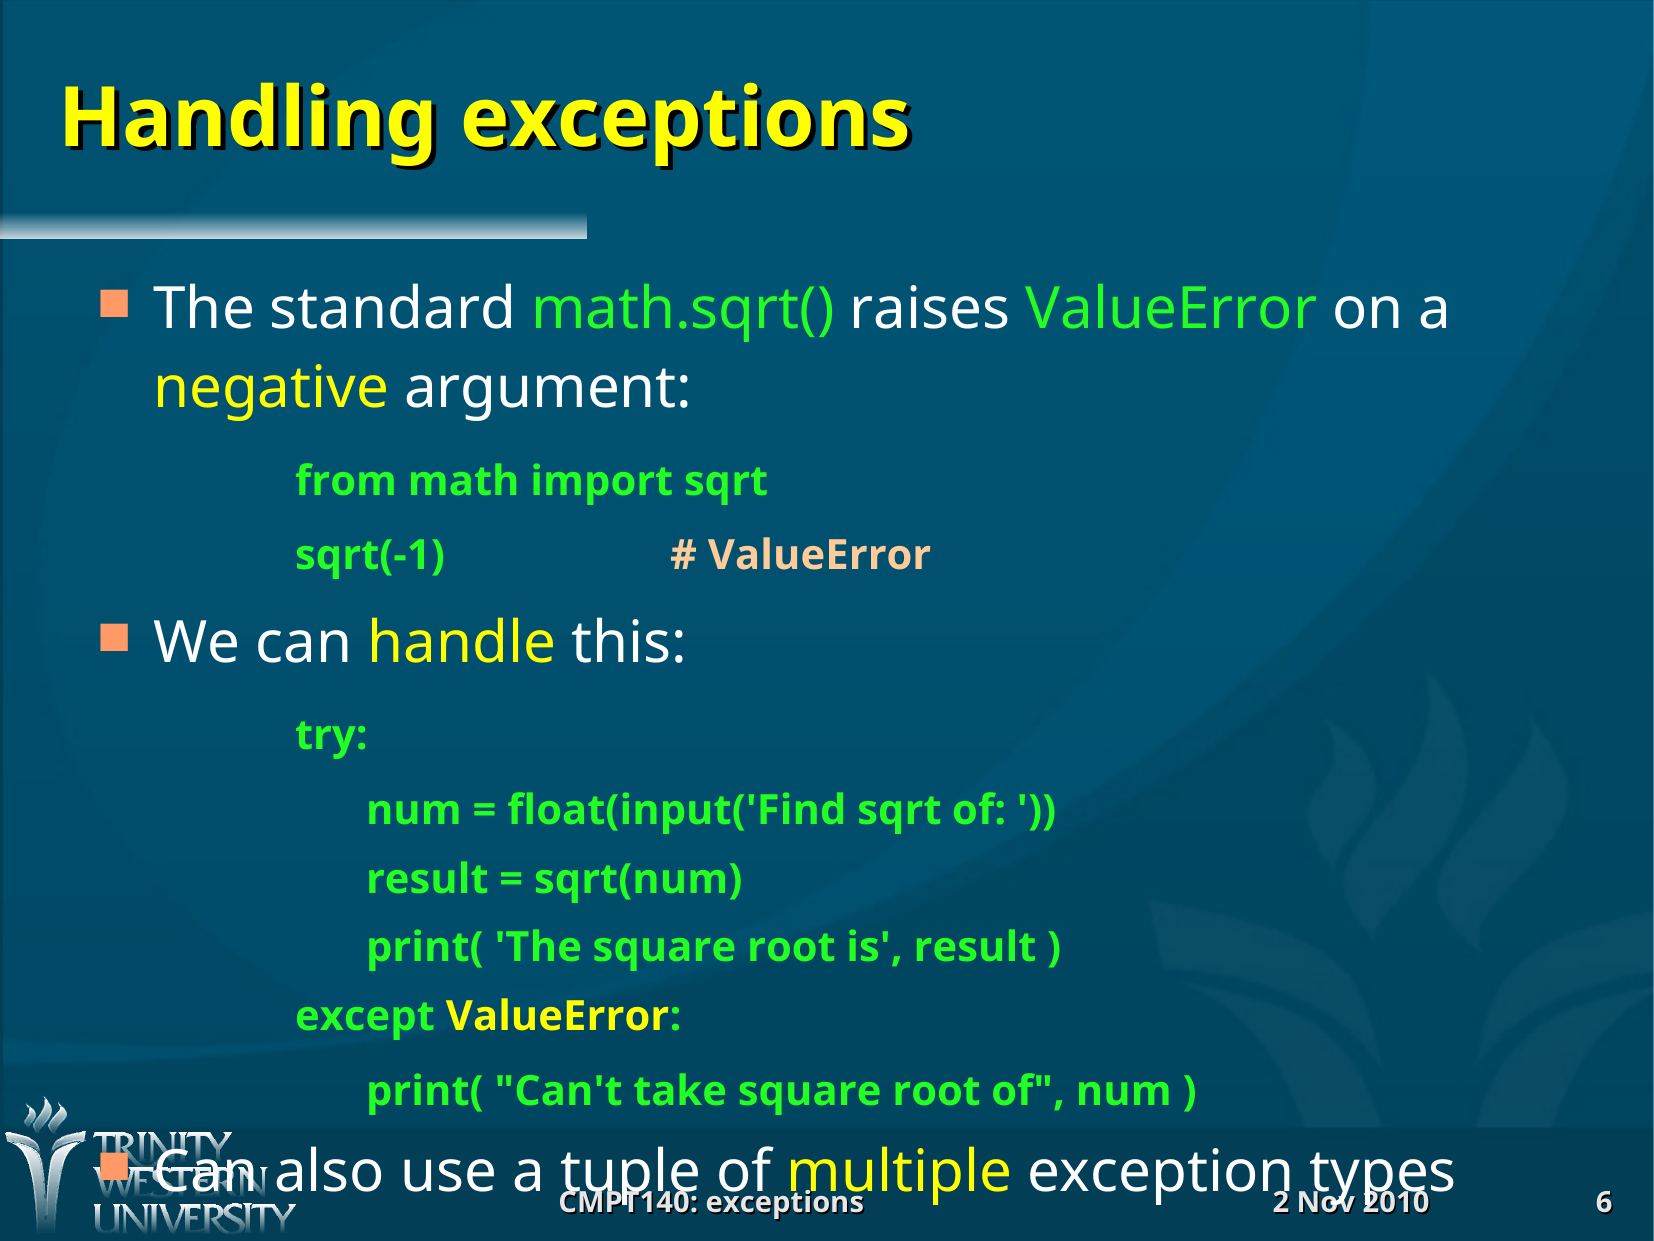

# Handling exceptions
The standard math.sqrt() raises ValueError on a negative argument:
from math import sqrt
sqrt(-1)			# ValueError
We can handle this:
try:
num = float(input('Find sqrt of: '))
result = sqrt(num)
print( 'The square root is', result )
except ValueError:
print( "Can't take square root of", num )
Can also use a tuple of multiple exception types
CMPT140: exceptions
2 Nov 2010
6